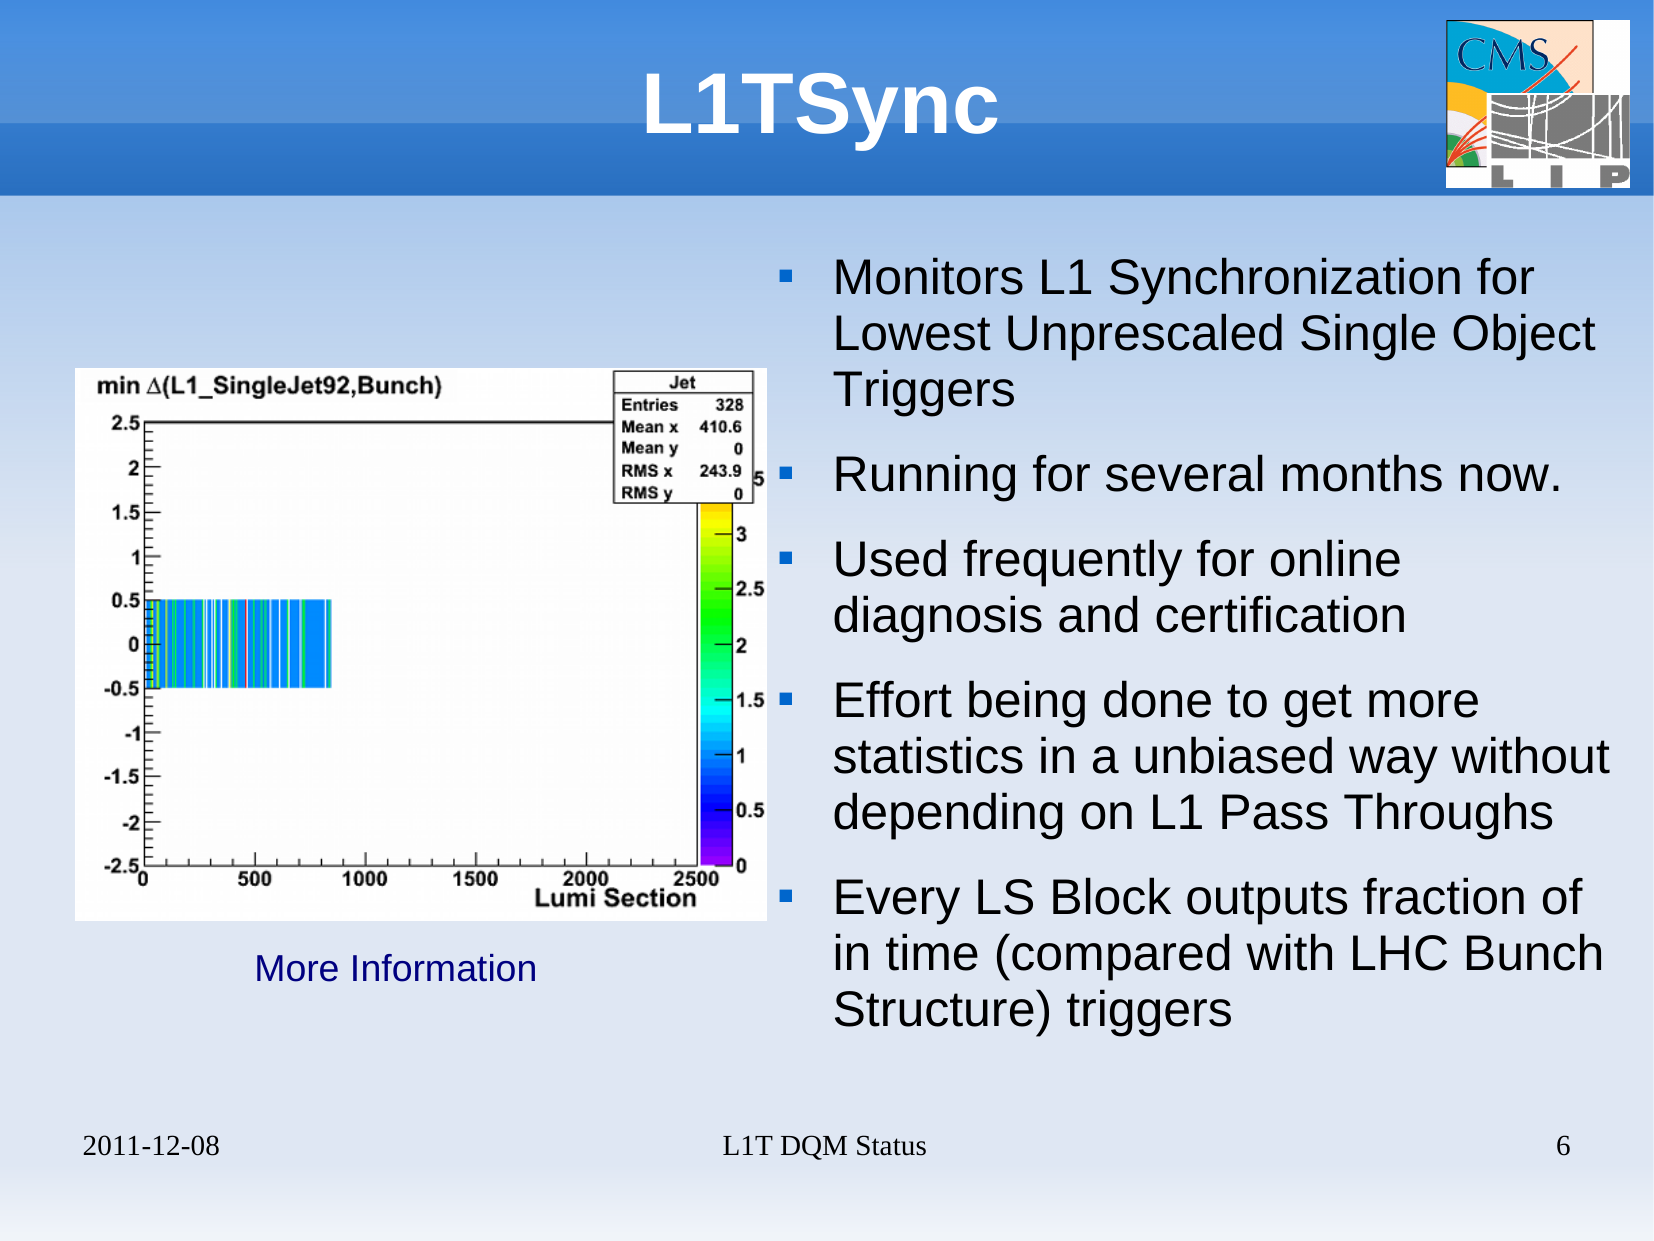

# L1TSync
Monitors L1 Synchronization for Lowest Unprescaled Single Object Triggers
Running for several months now.
Used frequently for online diagnosis and certification
Effort being done to get more statistics in a unbiased way without depending on L1 Pass Throughs
Every LS Block outputs fraction of in time (compared with LHC Bunch Structure) triggers
More Information
2011-12-08
L1T DQM Status
6